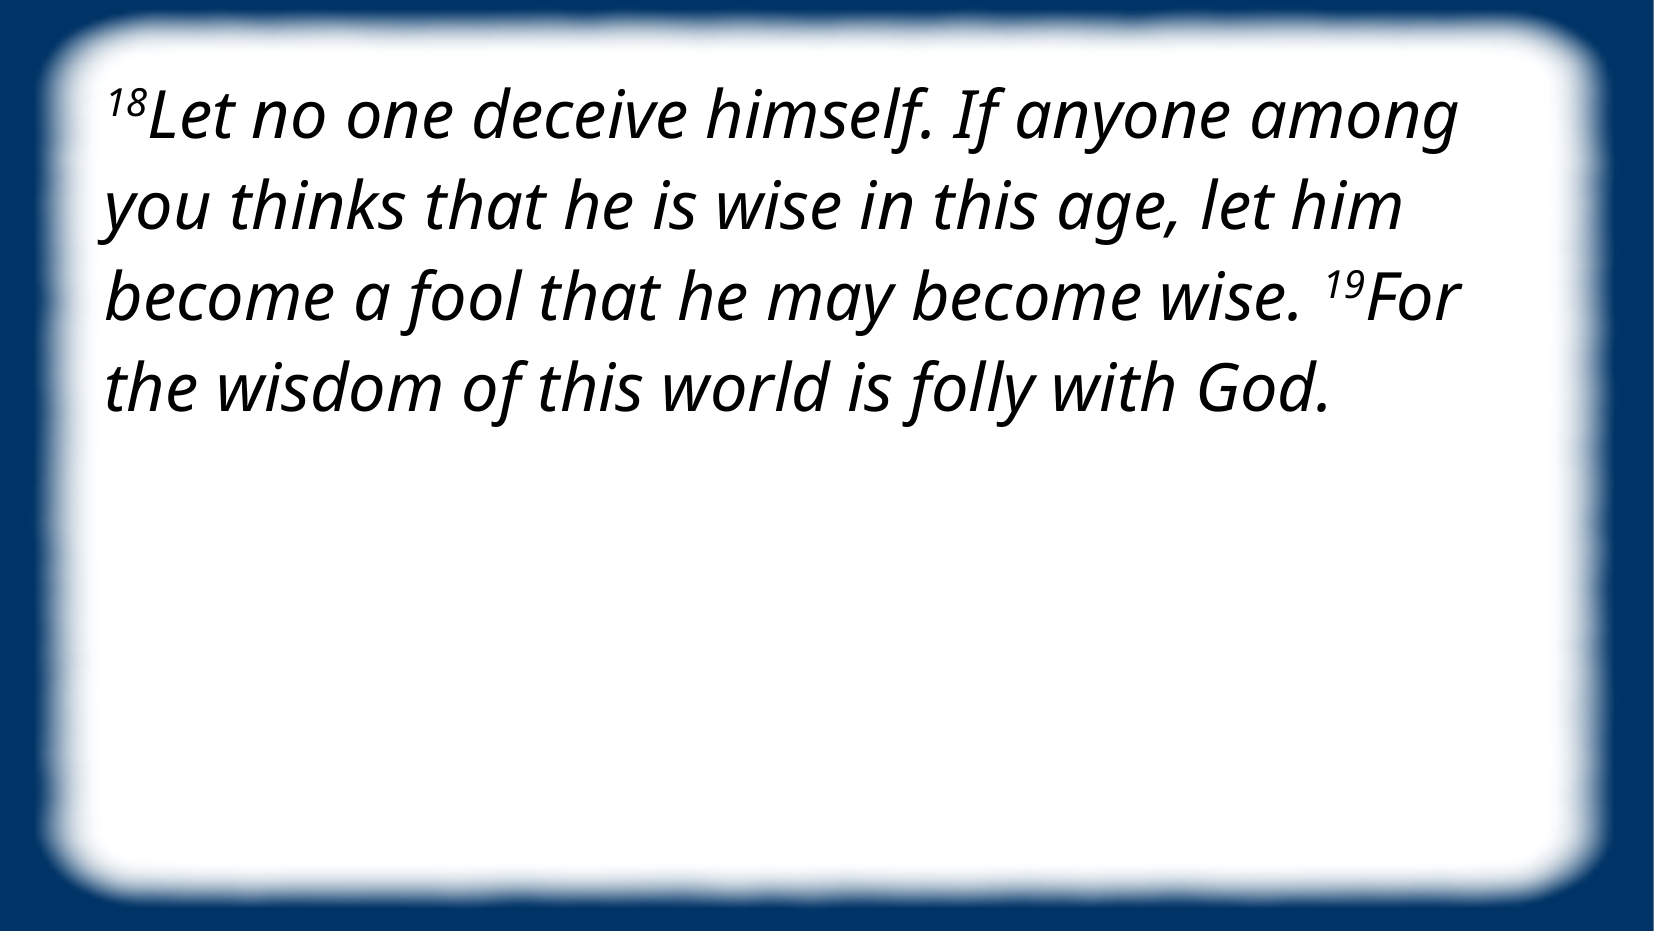

18Let no one deceive himself. If anyone among you thinks that he is wise in this age, let him become a fool that he may become wise. 19For the wisdom of this world is folly with God.